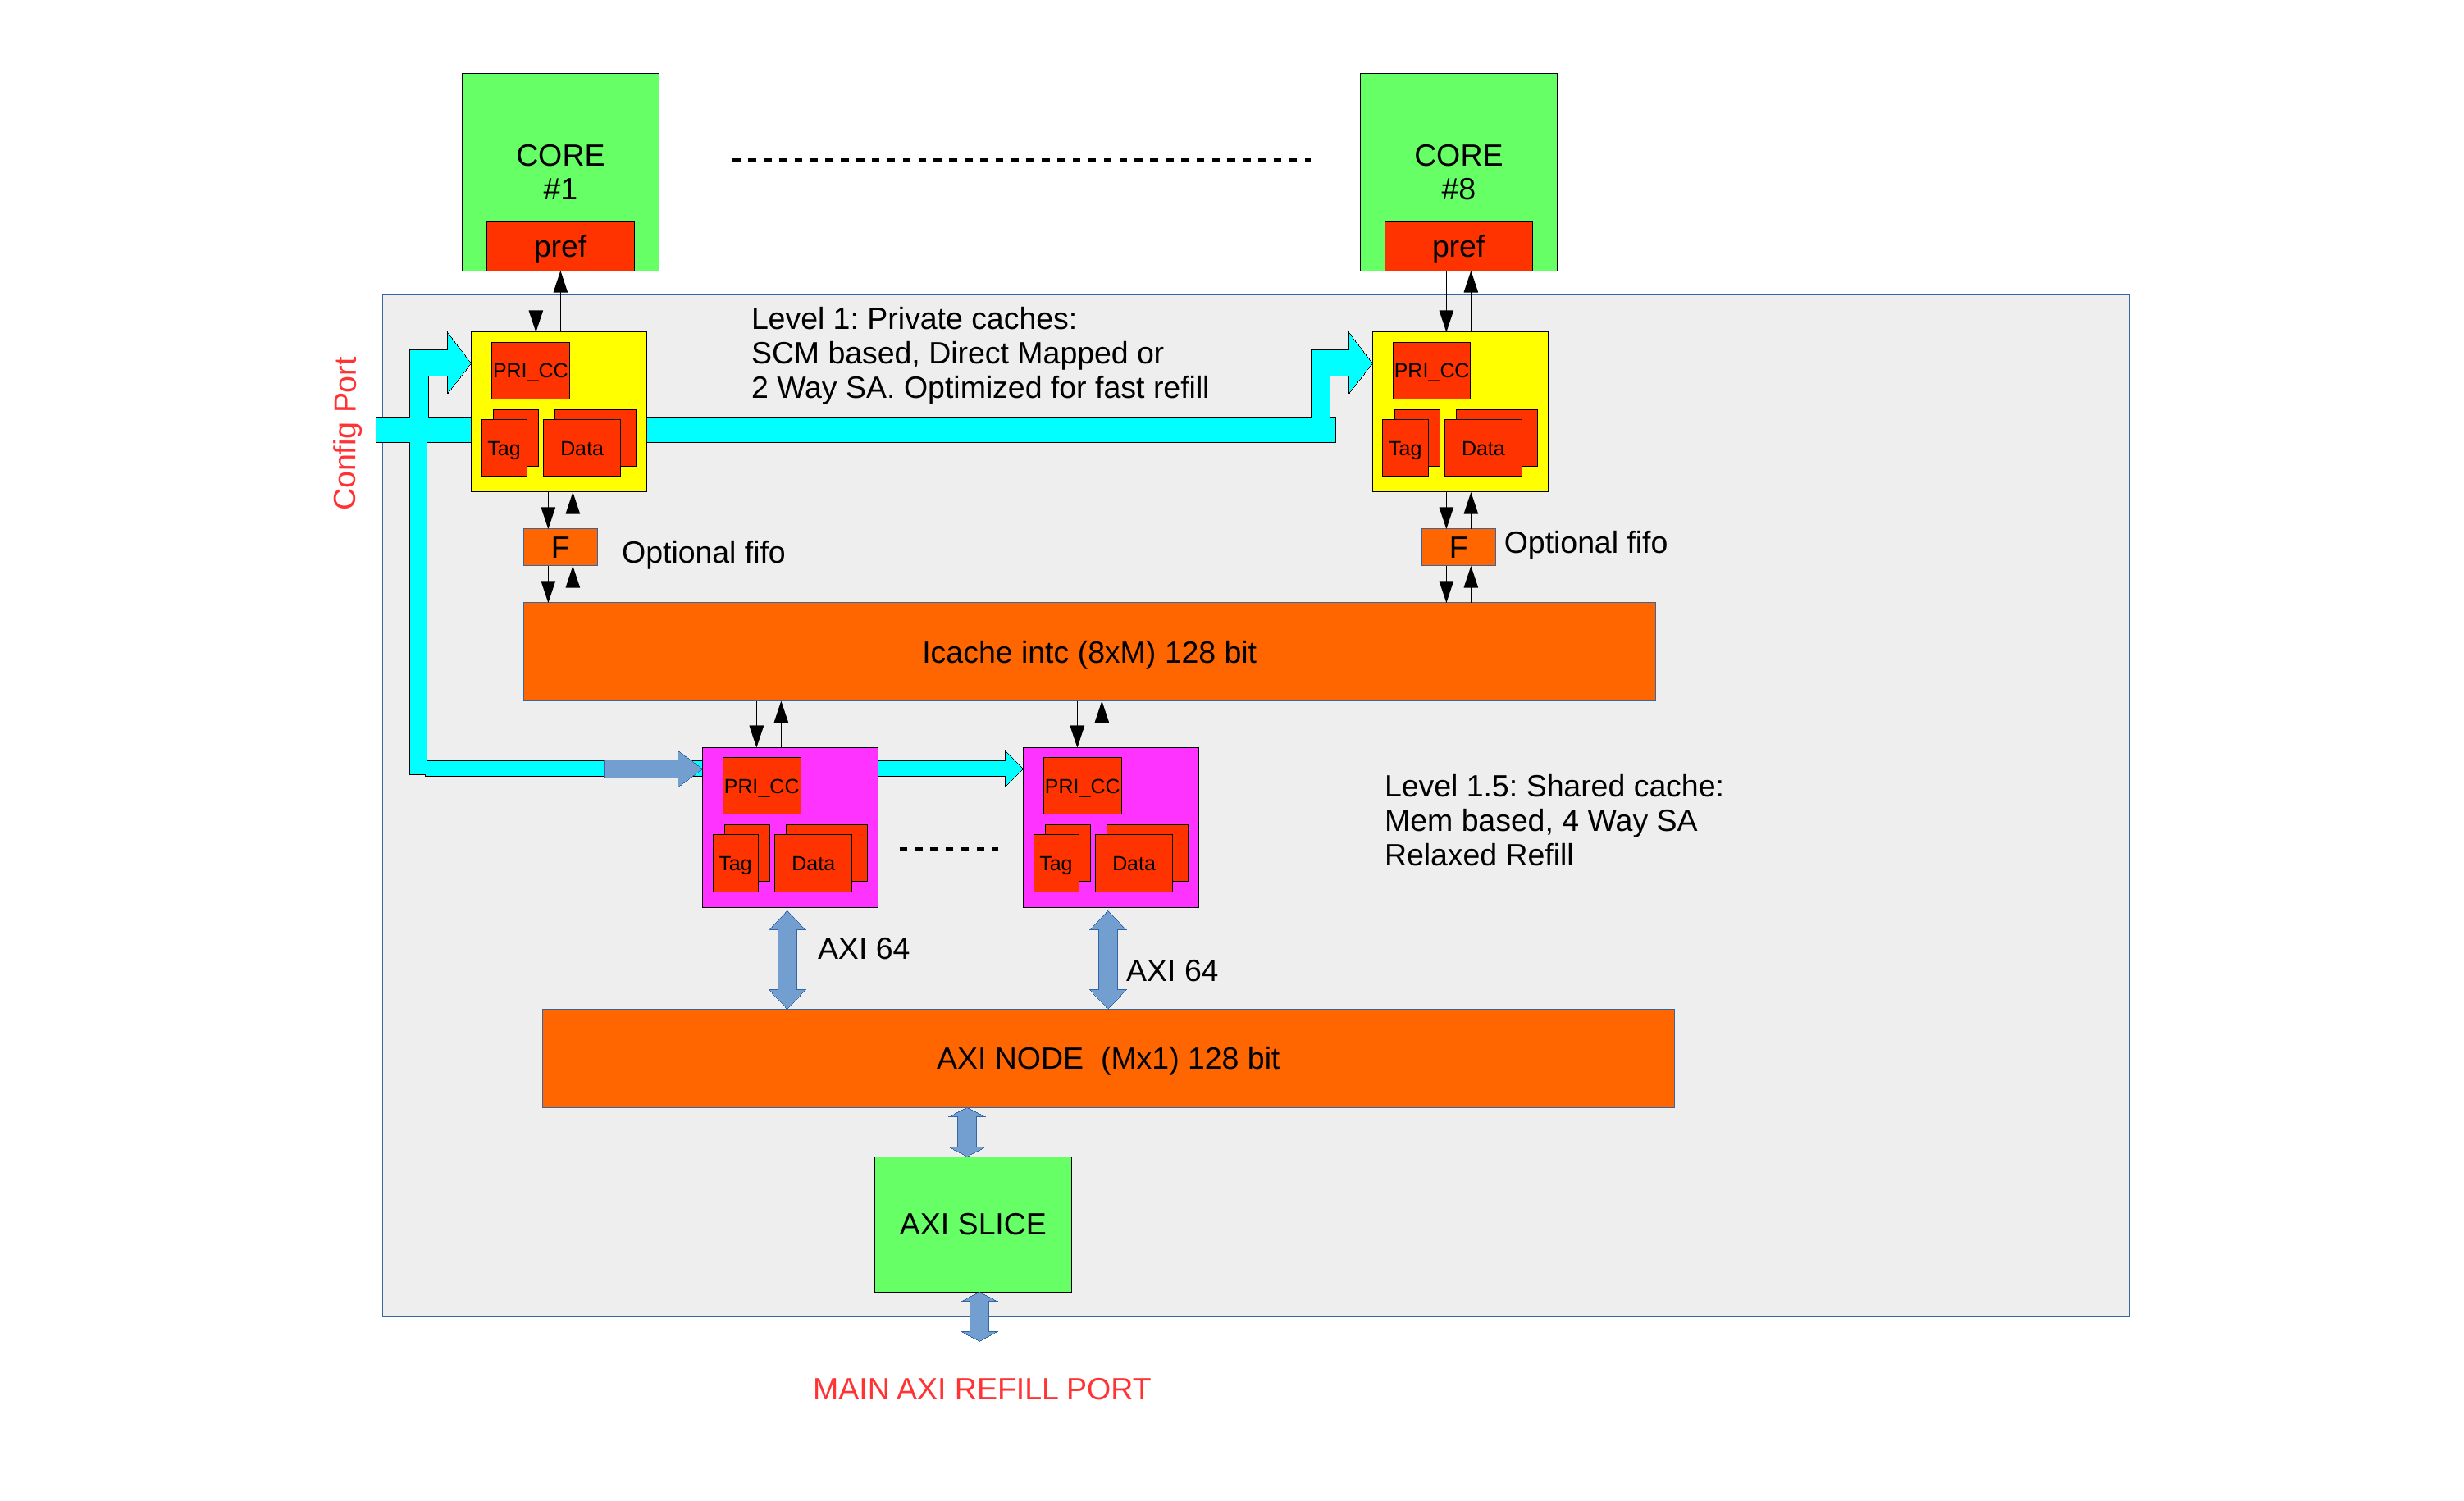

CORE
#1
pref
CORE
#8
pref
Level 1: Private caches:
SCM based, Direct Mapped or
2 Way SA. Optimized for fast refill
PRI_CC
Tag
Data
PRI_CC
Tag
Data
Config Port
Optional fifo
F
F
Optional fifo
Icache intc (8xM) 128 bit
PRI_CC
Tag
Data
PRI_CC
Tag
Data
Level 1.5: Shared cache:
Mem based, 4 Way SA
Relaxed Refill
AXI 64
AXI 64
AXI NODE (Mx1) 128 bit
AXI SLICE
MAIN AXI REFILL PORT